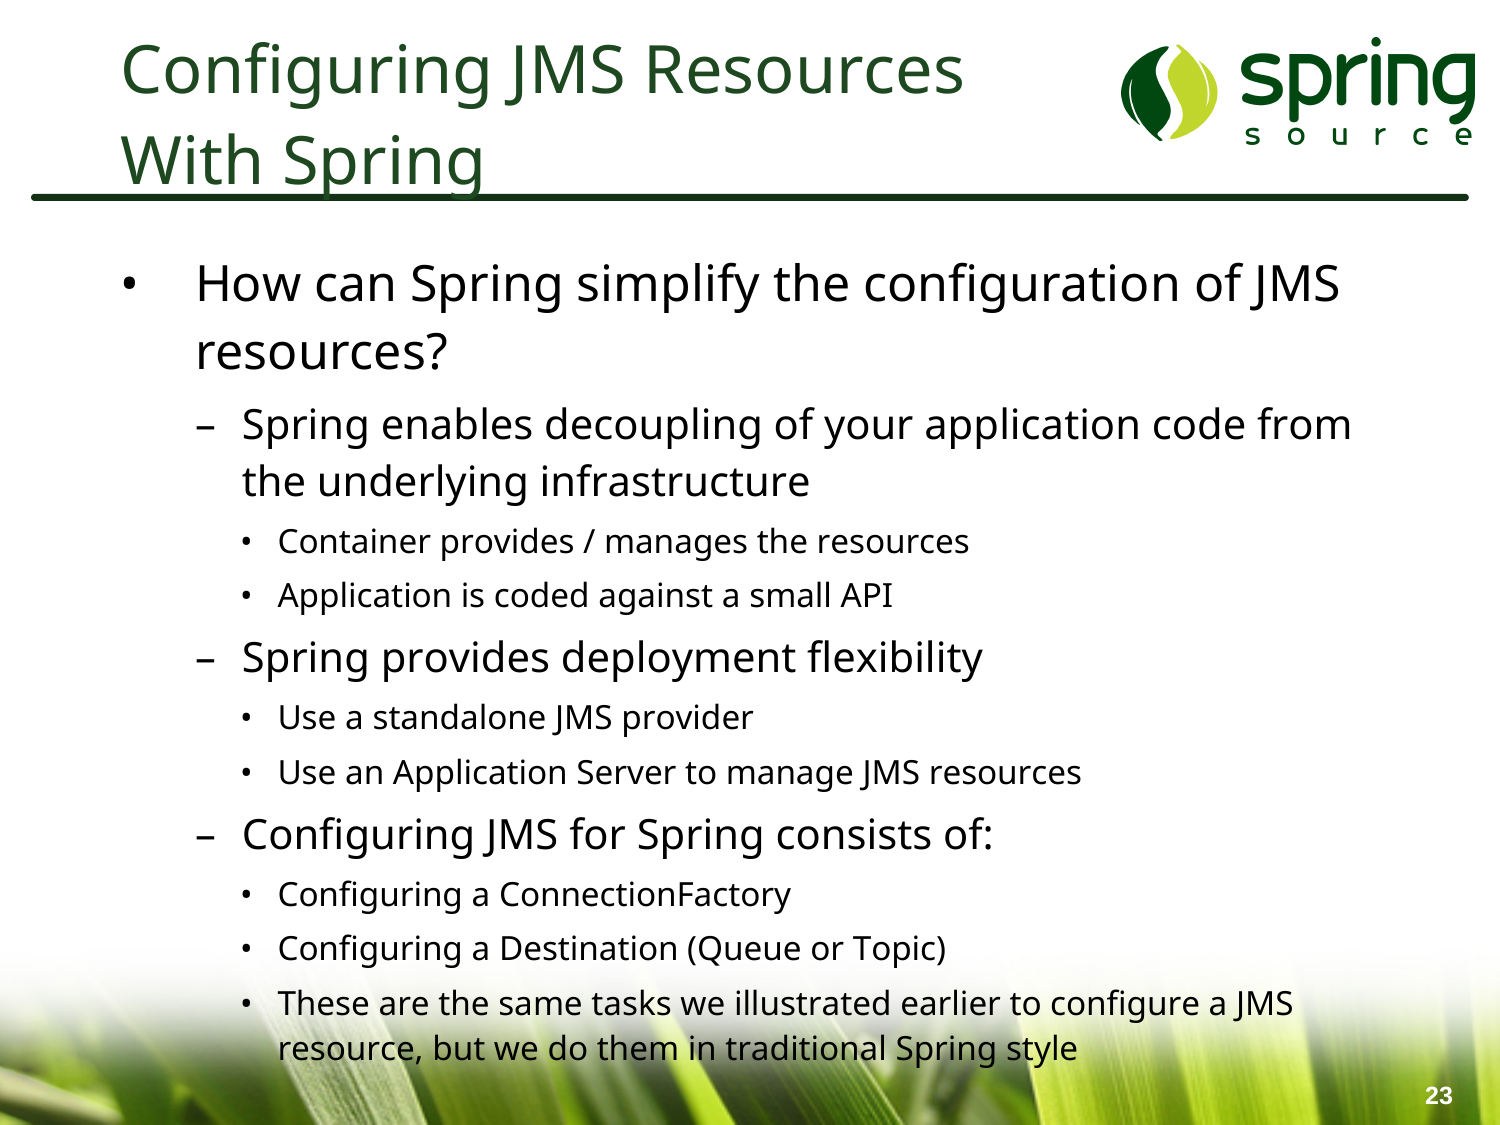

Configuring JMS Resources With Spring
# How can Spring simplify the configuration of JMS resources?
Spring enables decoupling of your application code from the underlying infrastructure
Container provides / manages the resources
Application is coded against a small API
Spring provides deployment flexibility
Use a standalone JMS provider
Use an Application Server to manage JMS resources
Configuring JMS for Spring consists of:
Configuring a ConnectionFactory
Configuring a Destination (Queue or Topic)
These are the same tasks we illustrated earlier to configure a JMS resource, but we do them in traditional Spring style